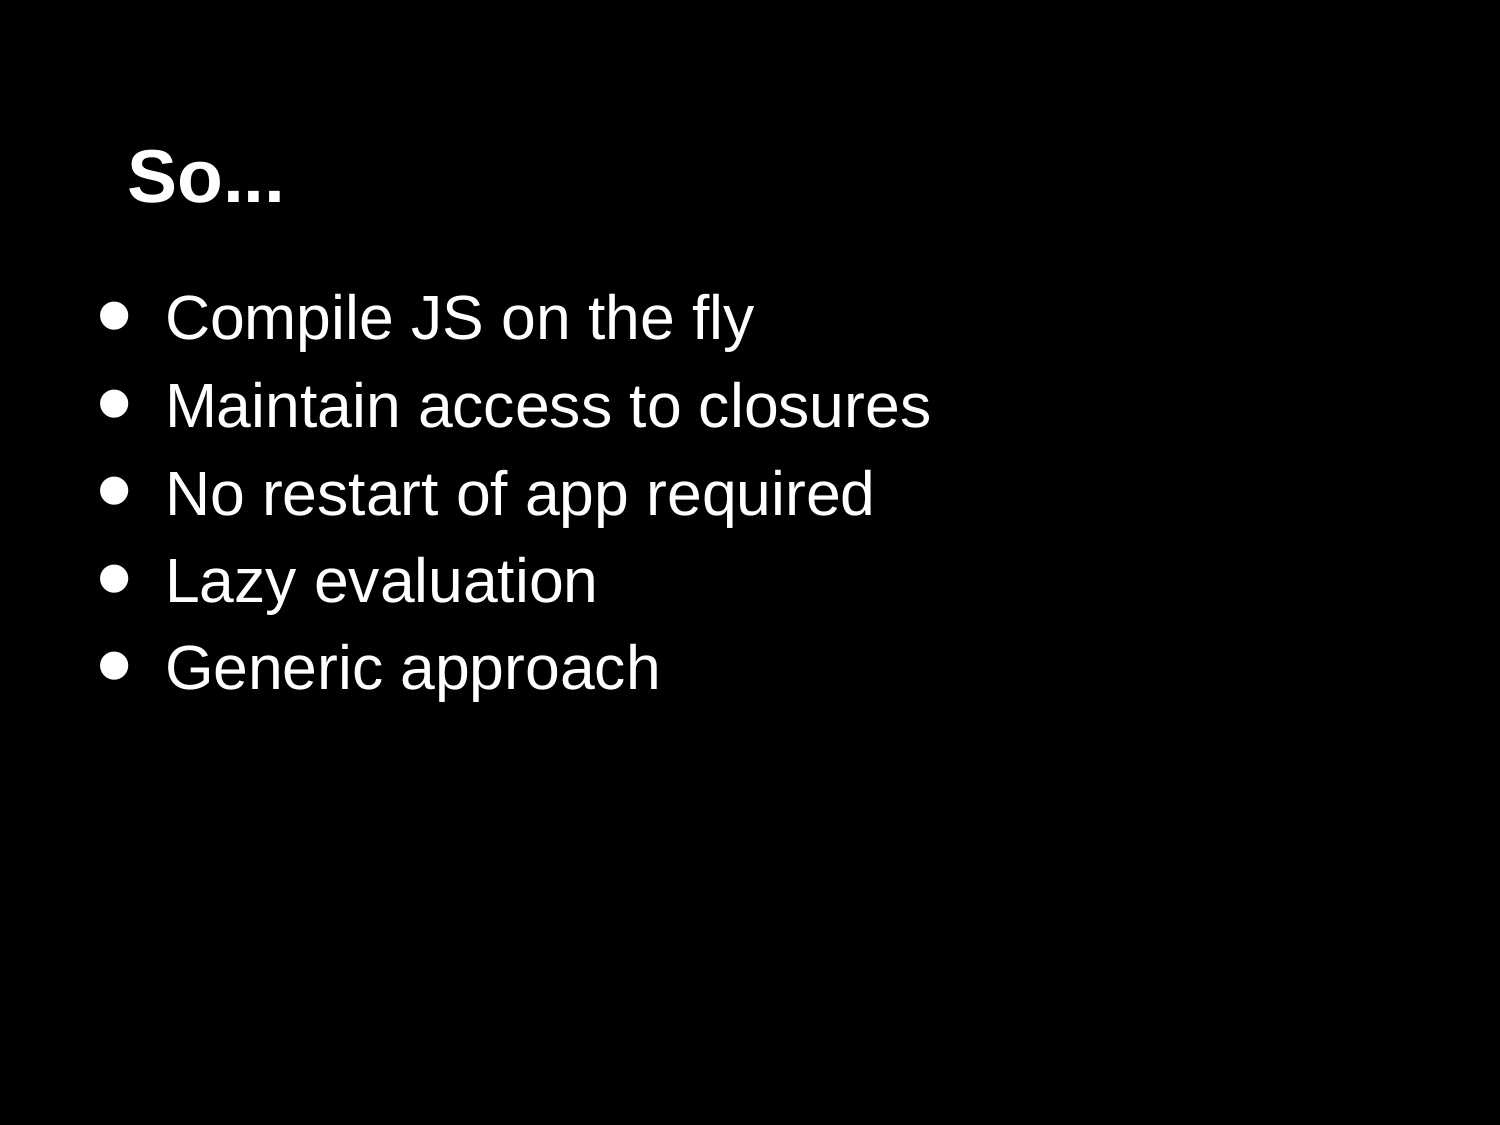

# So...
Compile JS on the fly
Maintain access to closures
No restart of app required
Lazy evaluation
Generic approach